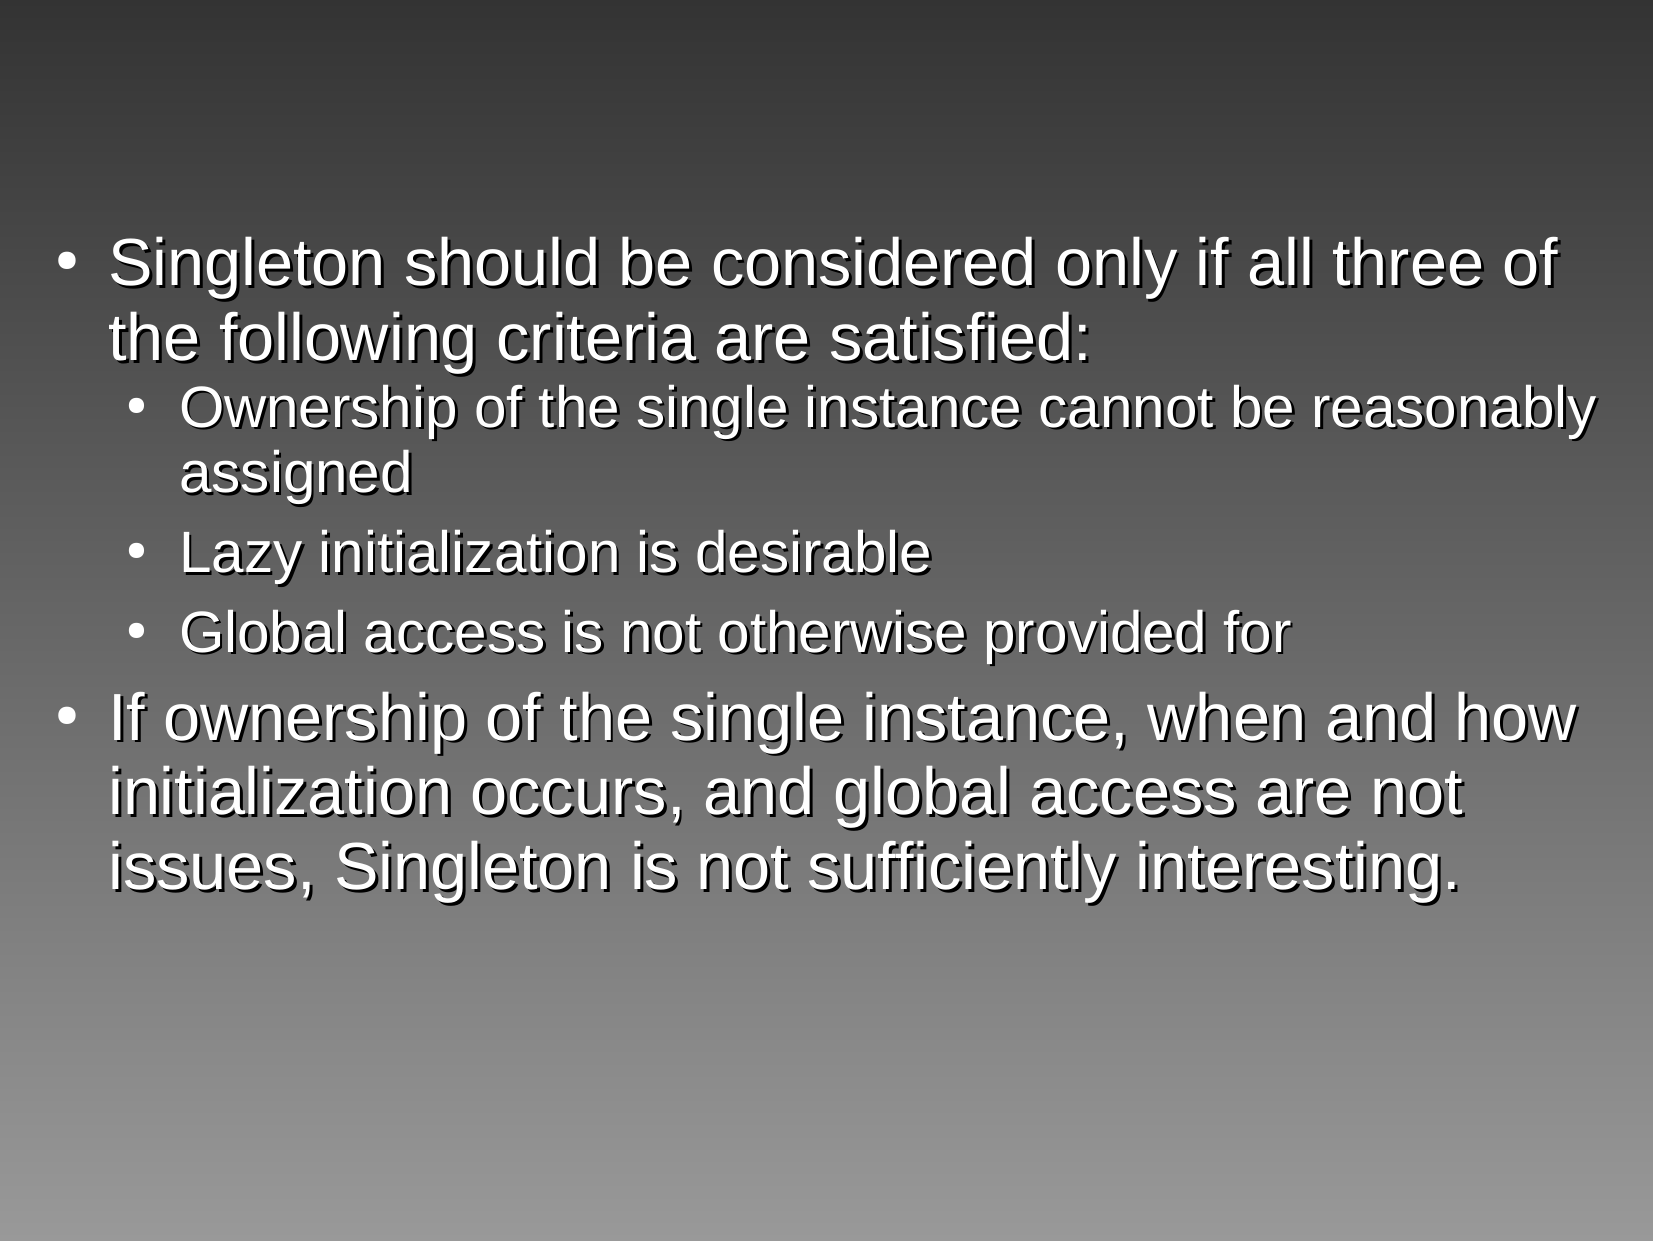

#
Singleton should be considered only if all three of the following criteria are satisfied:
Ownership of the single instance cannot be reasonably assigned
Lazy initialization is desirable
Global access is not otherwise provided for
If ownership of the single instance, when and how initialization occurs, and global access are not issues, Singleton is not sufficiently interesting.